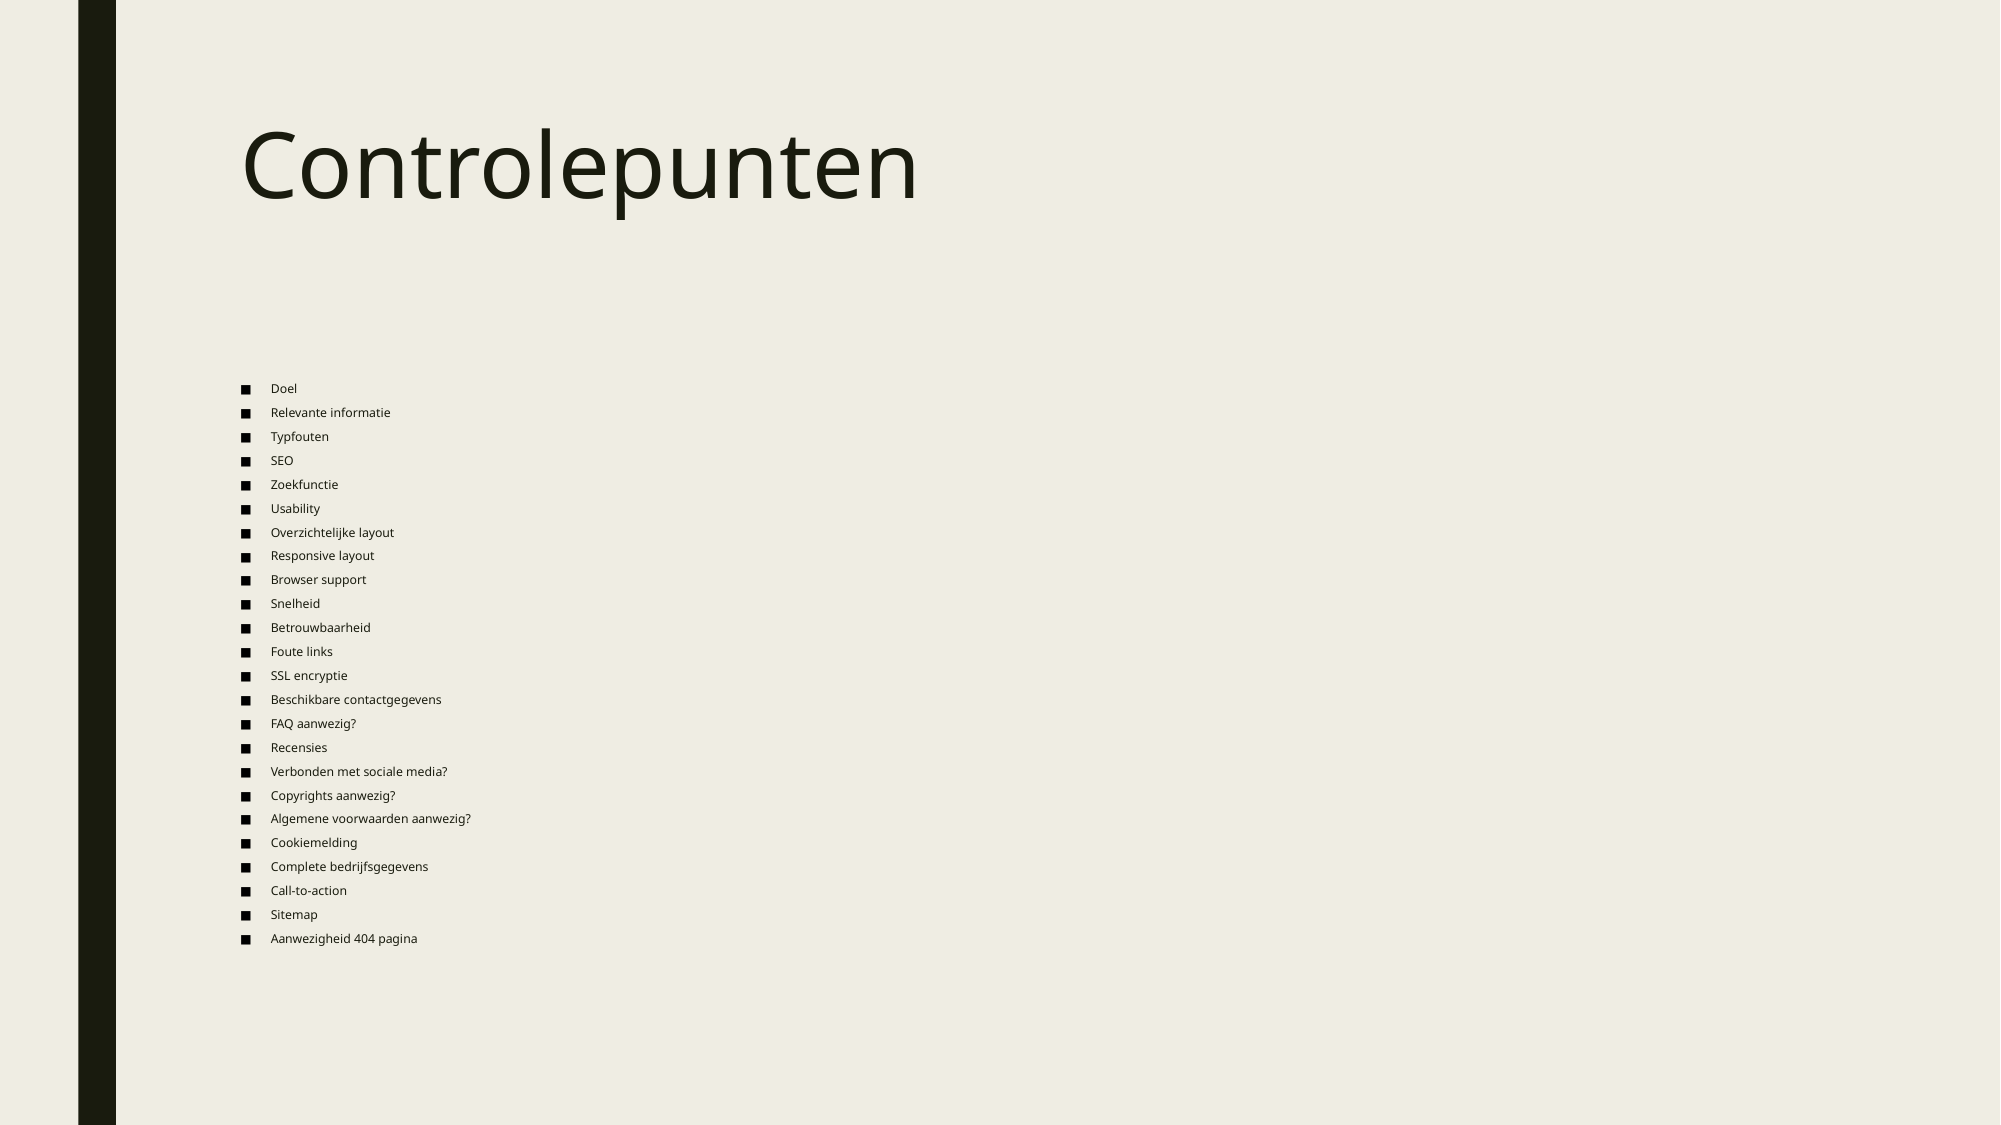

# Controlepunten
Doel
Relevante informatie
Typfouten
SEO
Zoekfunctie
Usability
Overzichtelijke layout
Responsive layout
Browser support
Snelheid
Betrouwbaarheid
Foute links
SSL encryptie
Beschikbare contactgegevens
FAQ aanwezig?
Recensies
Verbonden met sociale media?
Copyrights aanwezig?
Algemene voorwaarden aanwezig?
Cookiemelding
Complete bedrijfsgegevens
Call-to-action
Sitemap
Aanwezigheid 404 pagina